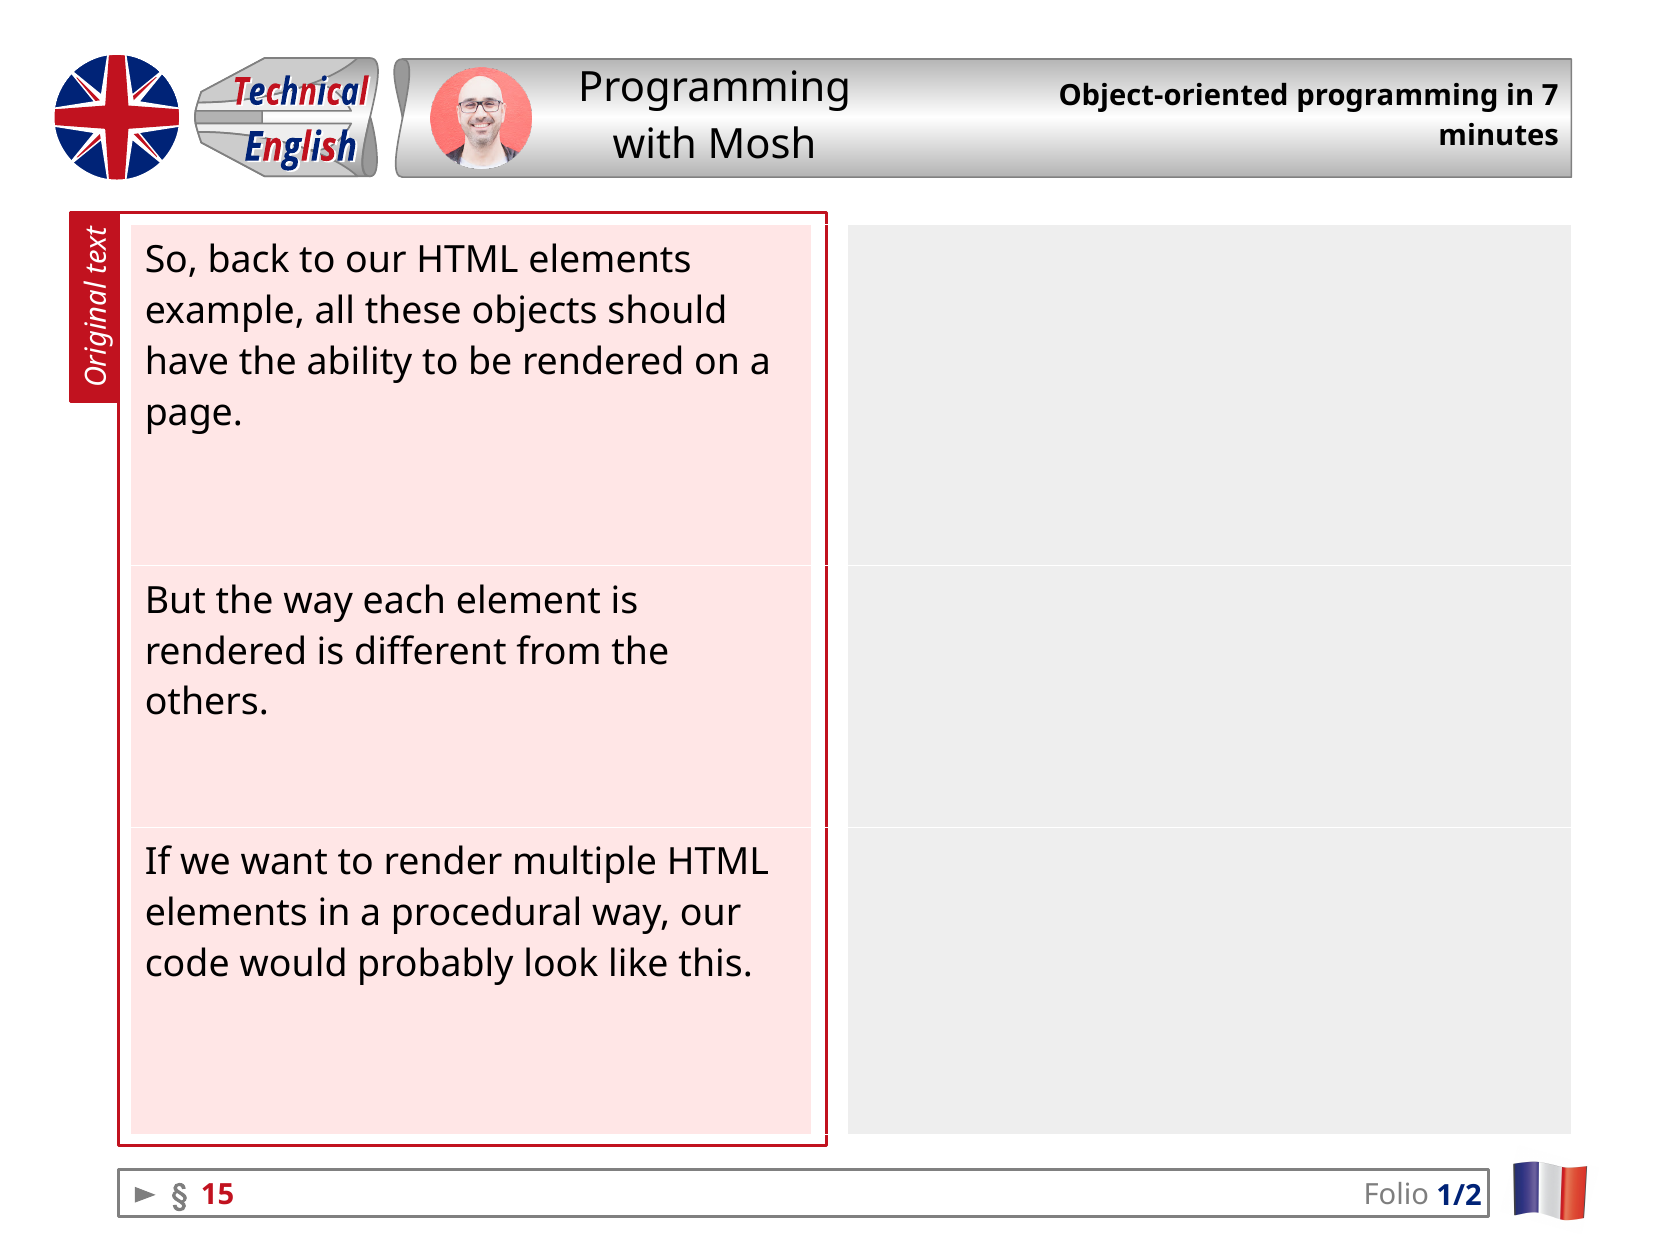

#
| So, back to our HTML elements example, all these objects should have the ability to be rendered on a page. | | |
| --- | --- | --- |
| But the way each element is rendered is different from the others. | | |
| If we want to render multiple HTML elements in a procedural way, our code would probably look like this. | | |
15
1/2